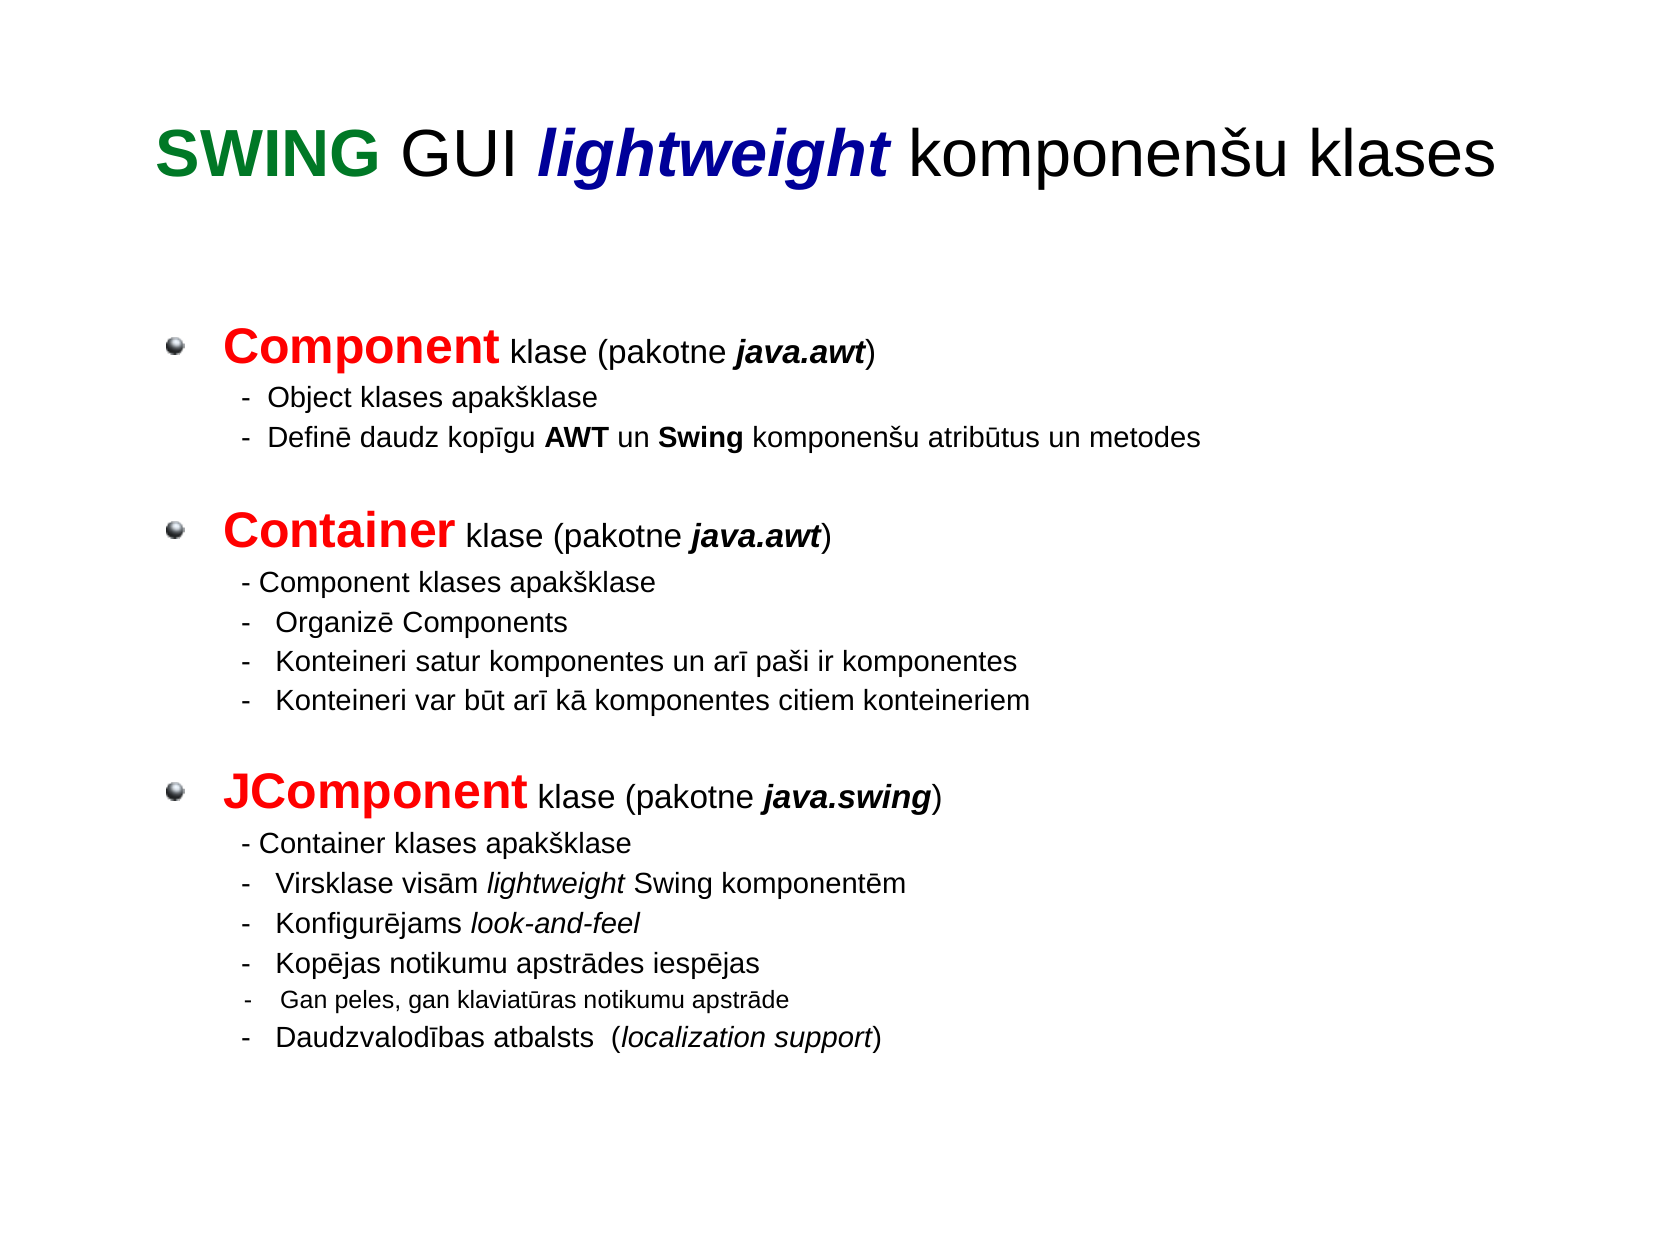

# SWING GUI lightweight komponenšu klases
Component klase (pakotne java.awt)
 - Object klases apakšklase
 - Definē daudz kopīgu AWT un Swing komponenšu atribūtus un metodes
Container klase (pakotne java.awt)
 - Component klases apakšklase
 - Organizē Components
 - Konteineri satur komponentes un arī paši ir komponentes
 - Konteineri var būt arī kā komponentes citiem konteineriem
JComponent klase (pakotne java.swing)
 - Container klases apakšklase
 - Virsklase visām lightweight Swing komponentēm
 - Konfigurējams look-and-feel
 - Kopējas notikumu apstrādes iespējas
 - Gan peles, gan klaviatūras notikumu apstrāde
 - Daudzvalodības atbalsts (localization support)